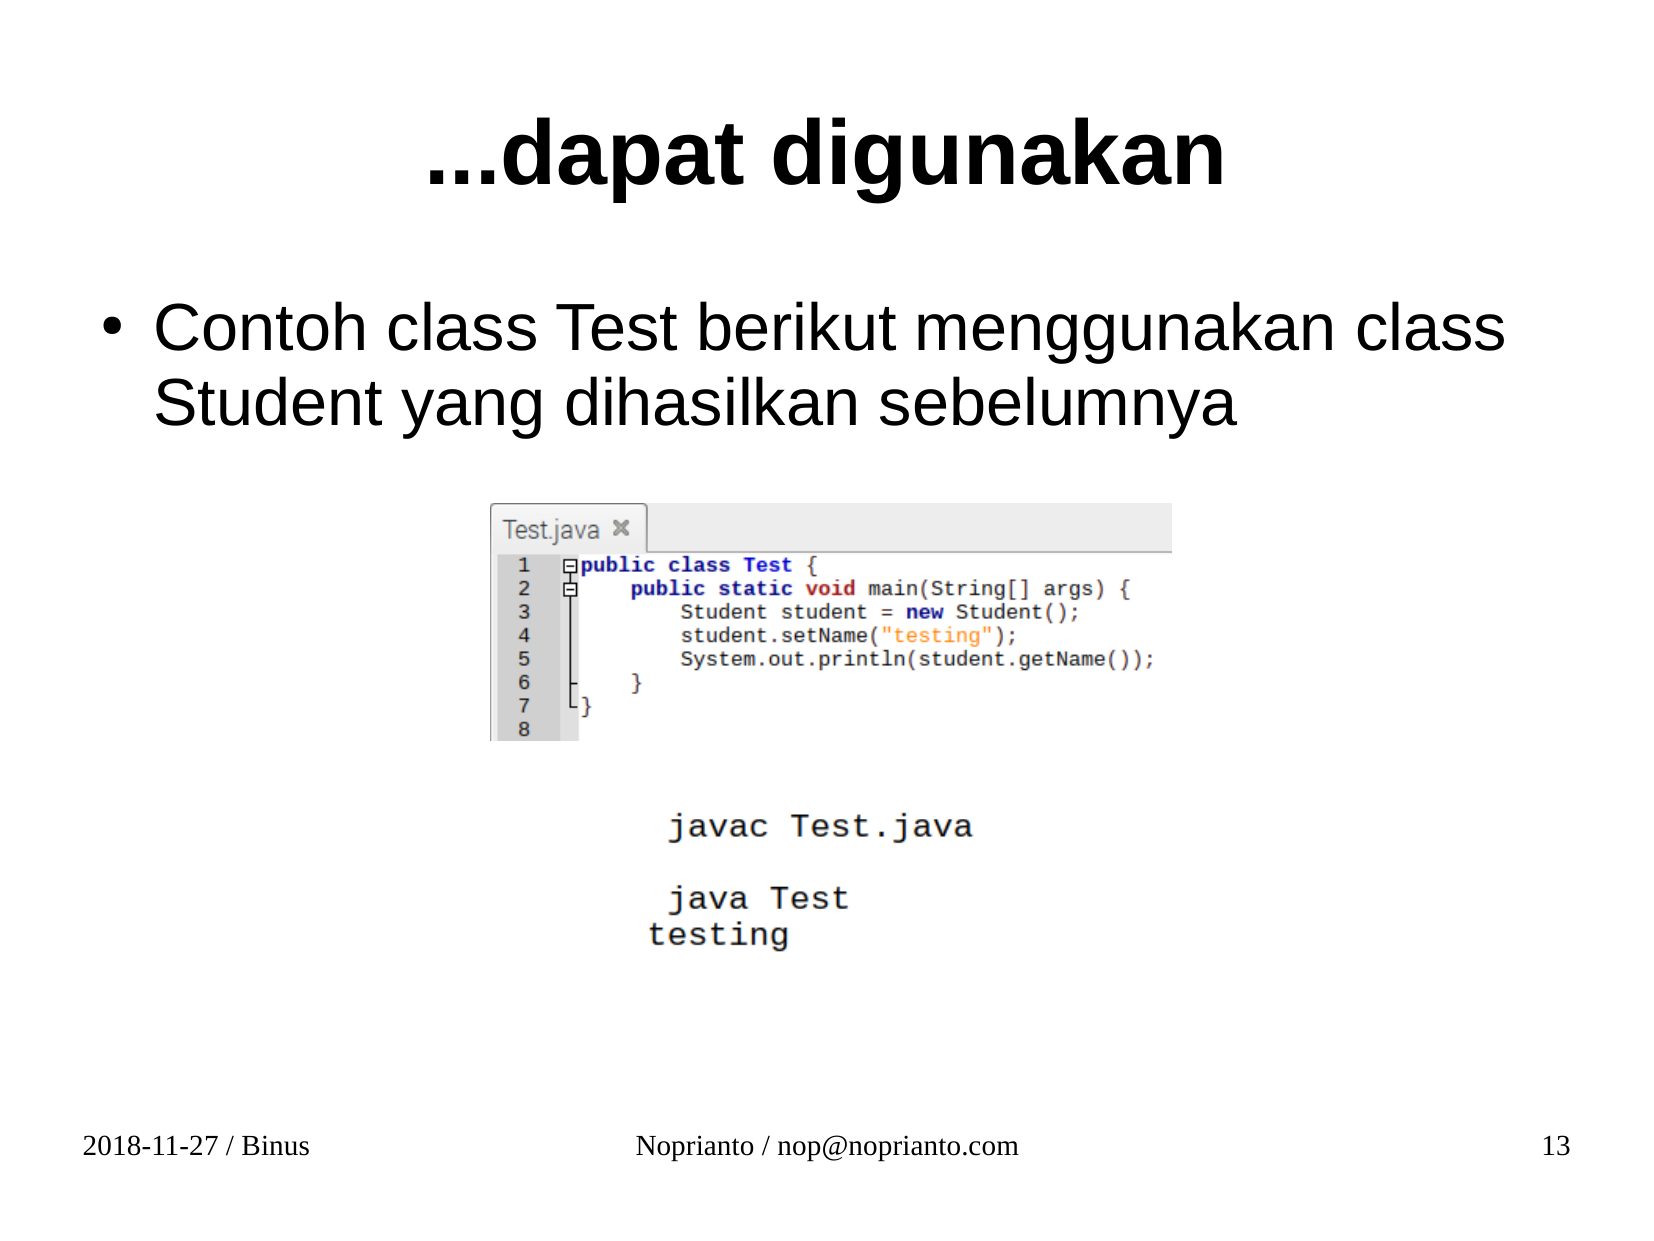

# ...dapat digunakan
Contoh class Test berikut menggunakan class Student yang dihasilkan sebelumnya
2018-11-27 / Binus
Noprianto / nop@noprianto.com
13